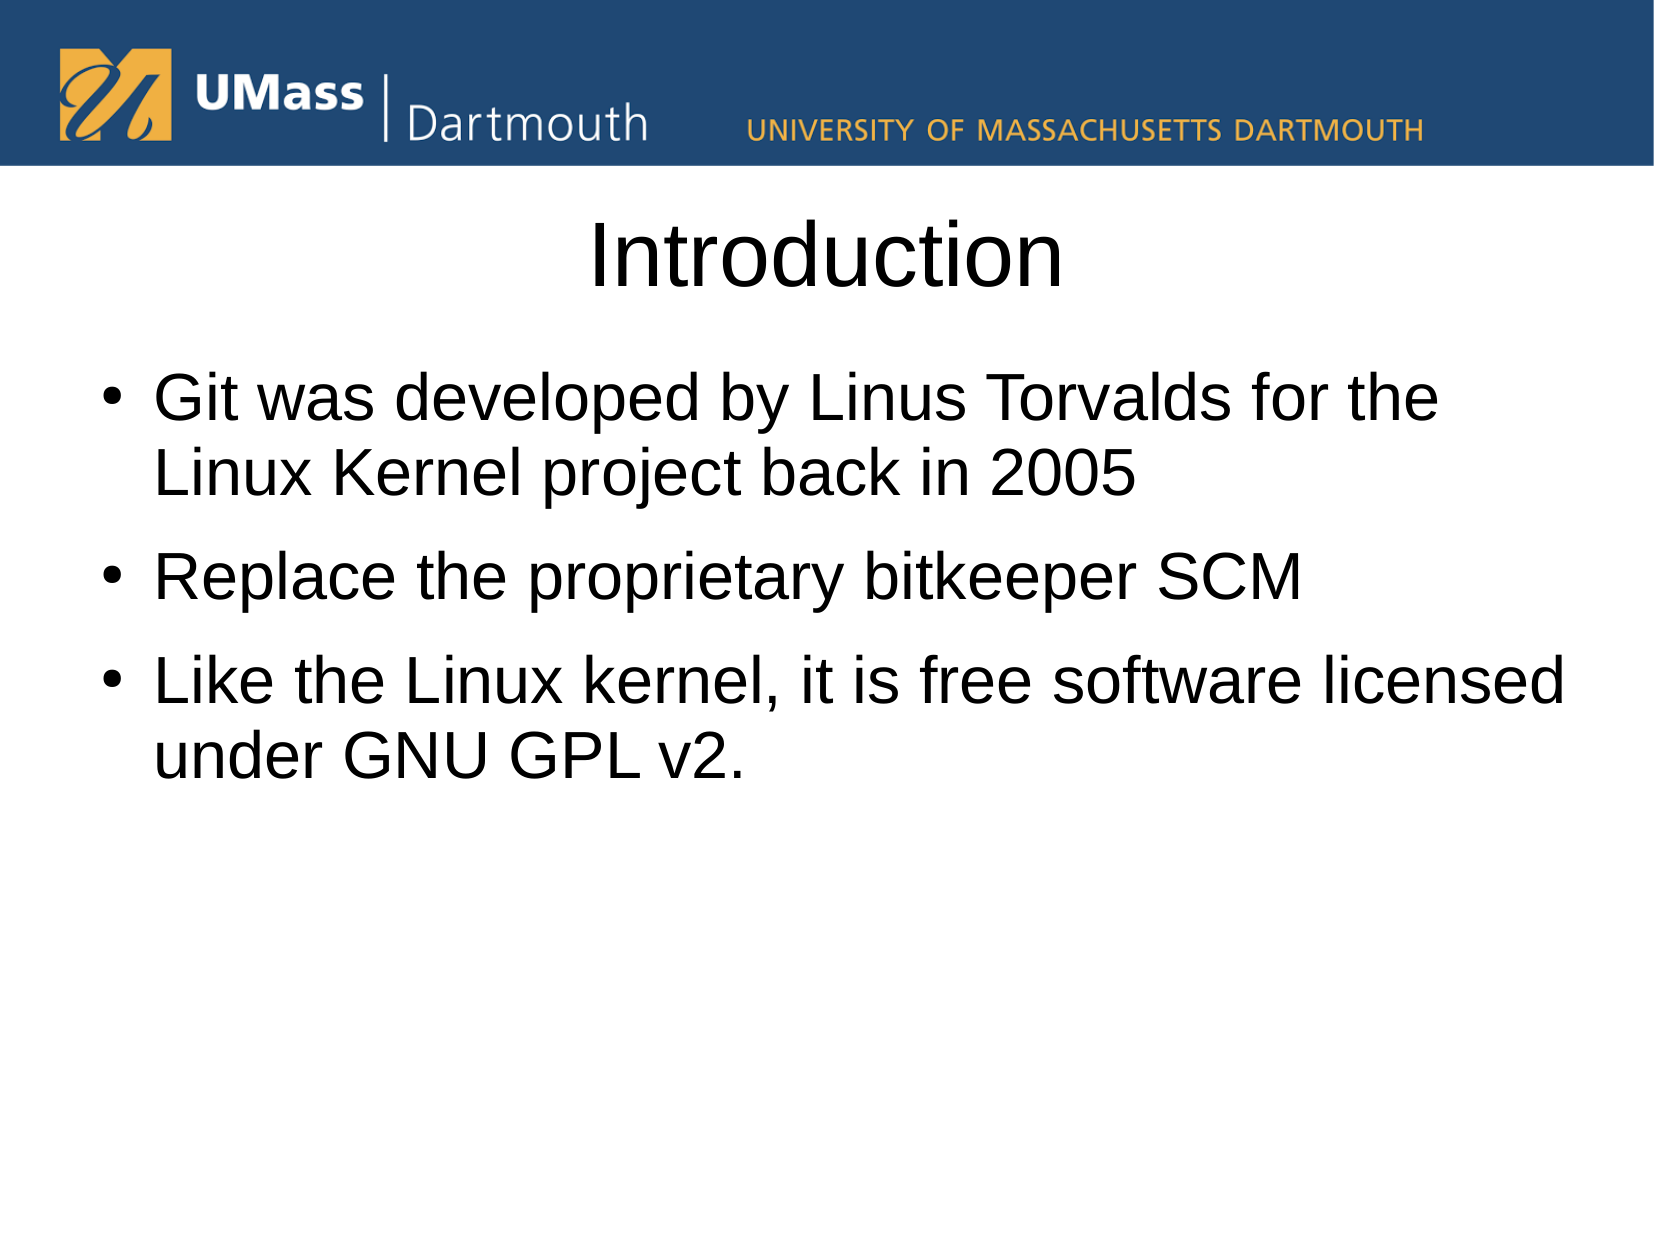

# Introduction
Git was developed by Linus Torvalds for the Linux Kernel project back in 2005
Replace the proprietary bitkeeper SCM
Like the Linux kernel, it is free software licensed under GNU GPL v2.